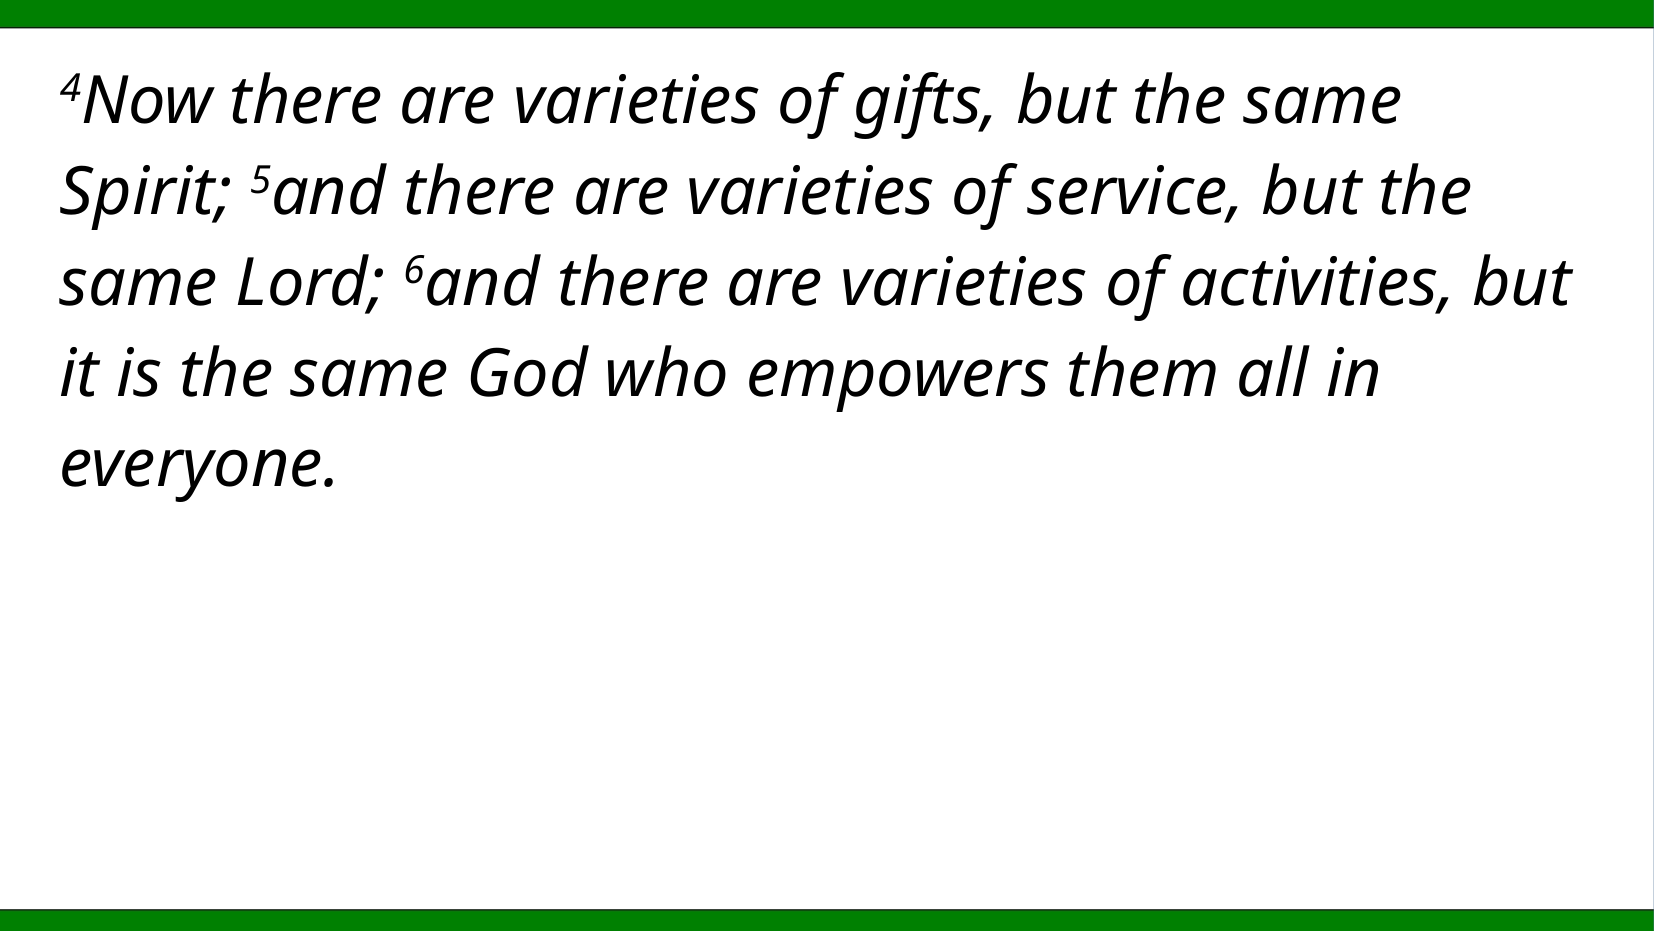

4Now there are varieties of gifts, but the same Spirit; 5and there are varieties of service, but the same Lord; 6and there are varieties of activities, but it is the same God who empowers them all in everyone.